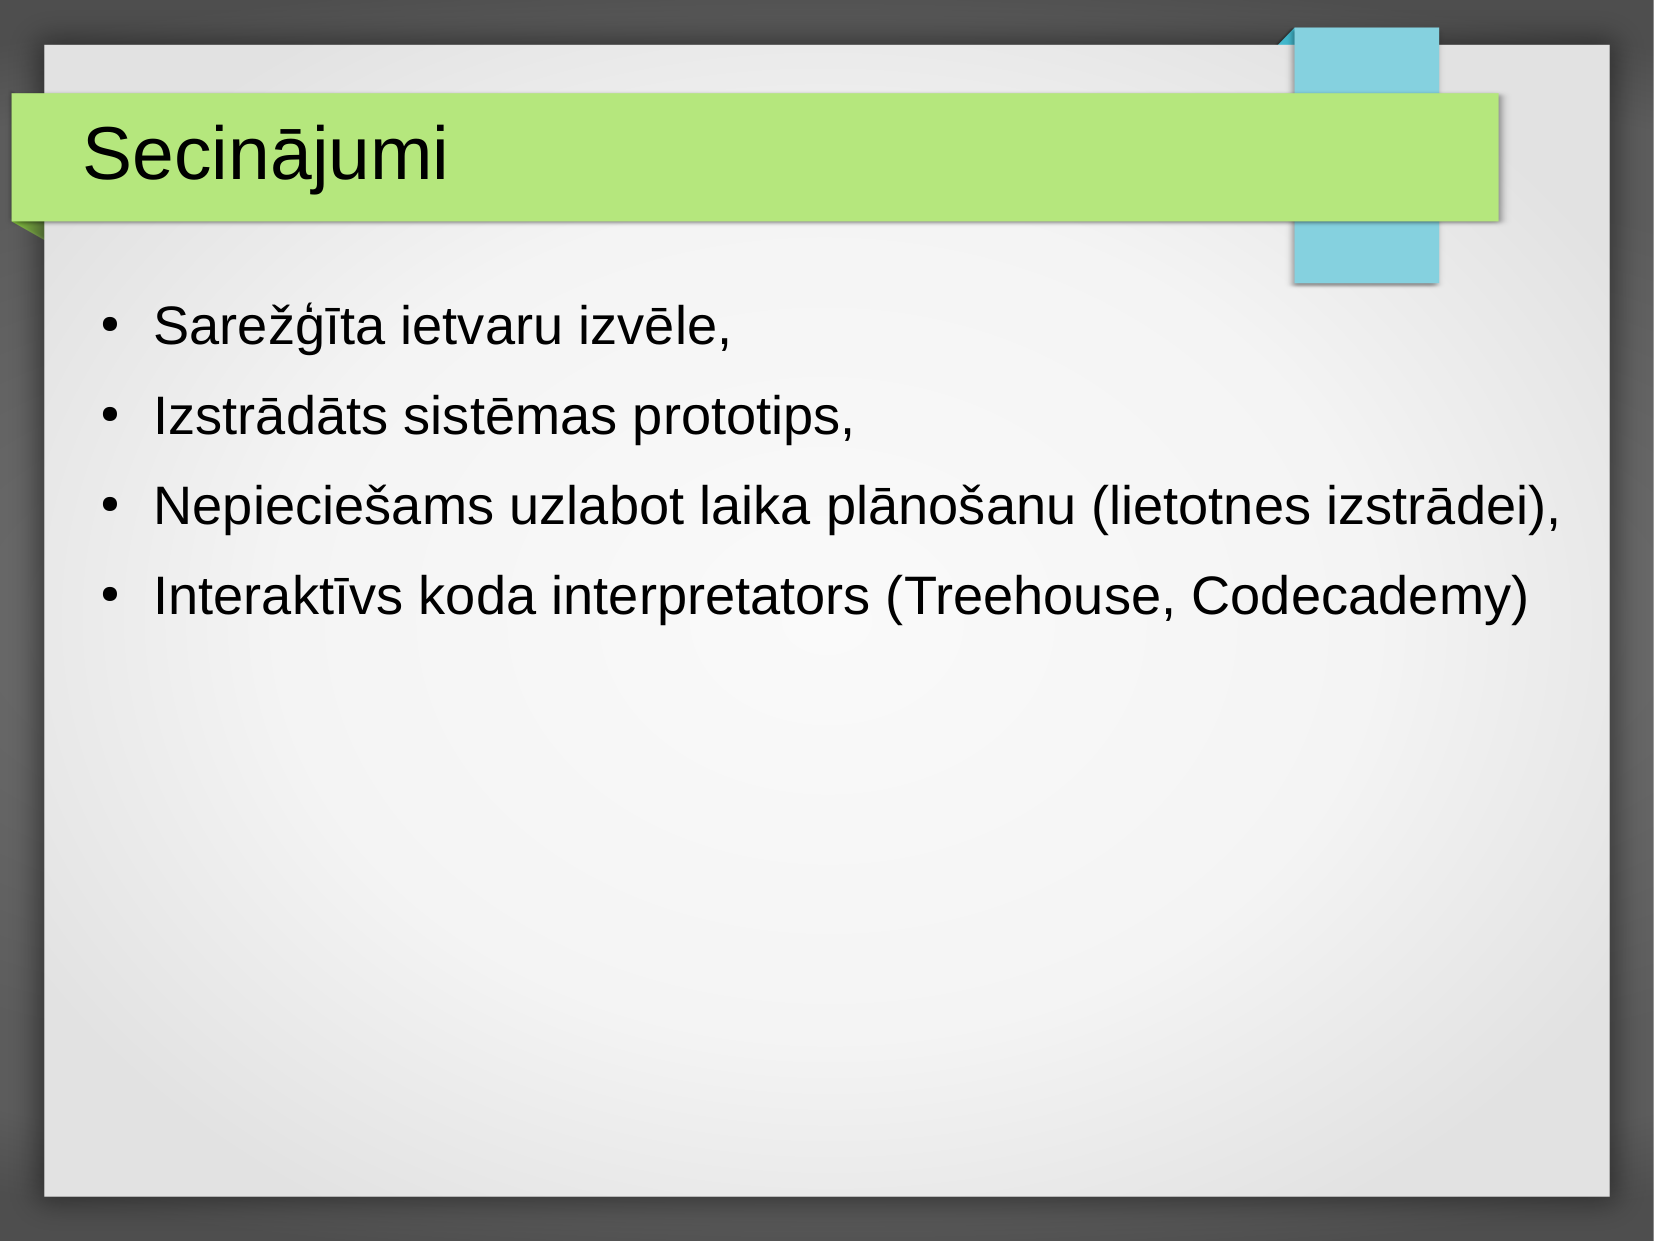

# Secinājumi
Sarežģīta ietvaru izvēle,
Izstrādāts sistēmas prototips,
Nepieciešams uzlabot laika plānošanu (lietotnes izstrādei),
Interaktīvs koda interpretators (Treehouse, Codecademy)